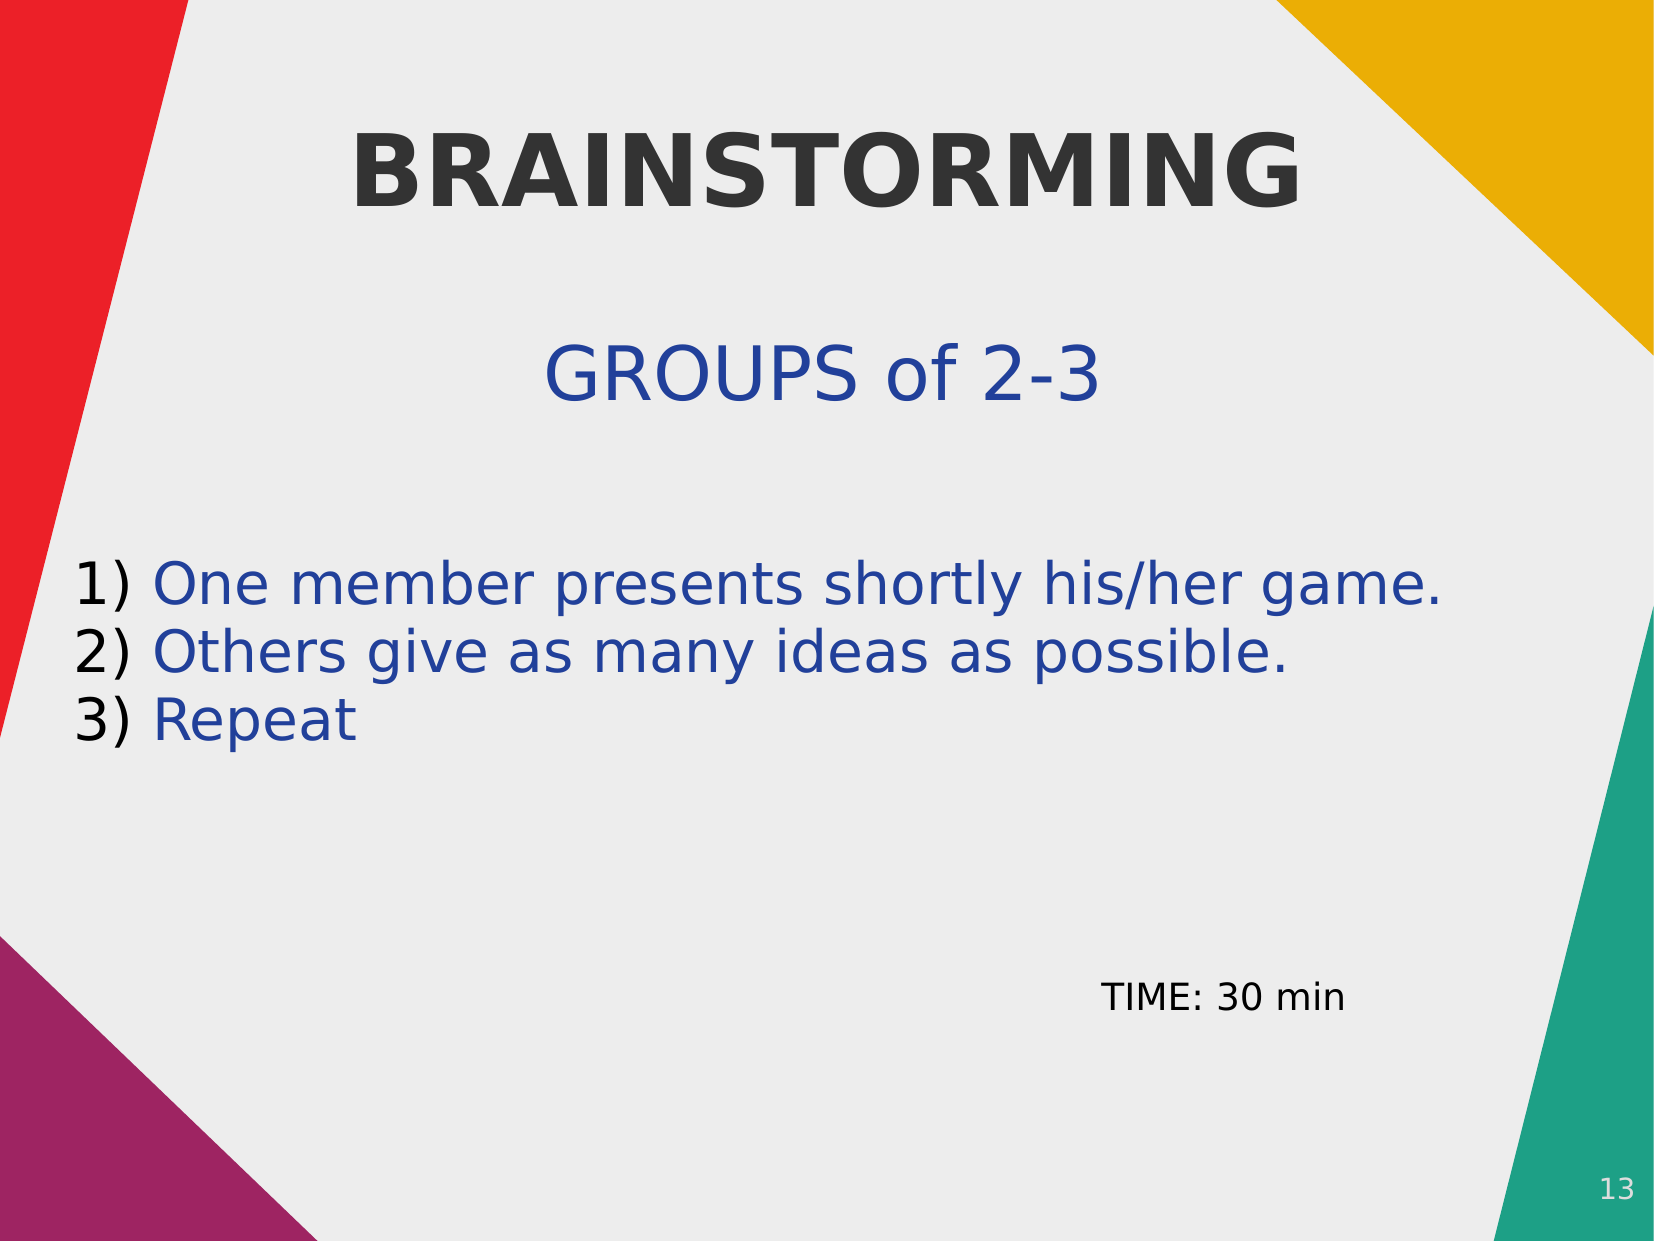

# BRAINSTORMING
GROUPS of 2-3
 One member presents shortly his/her game.
 Others give as many ideas as possible.
 Repeat
TIME: 30 min
13